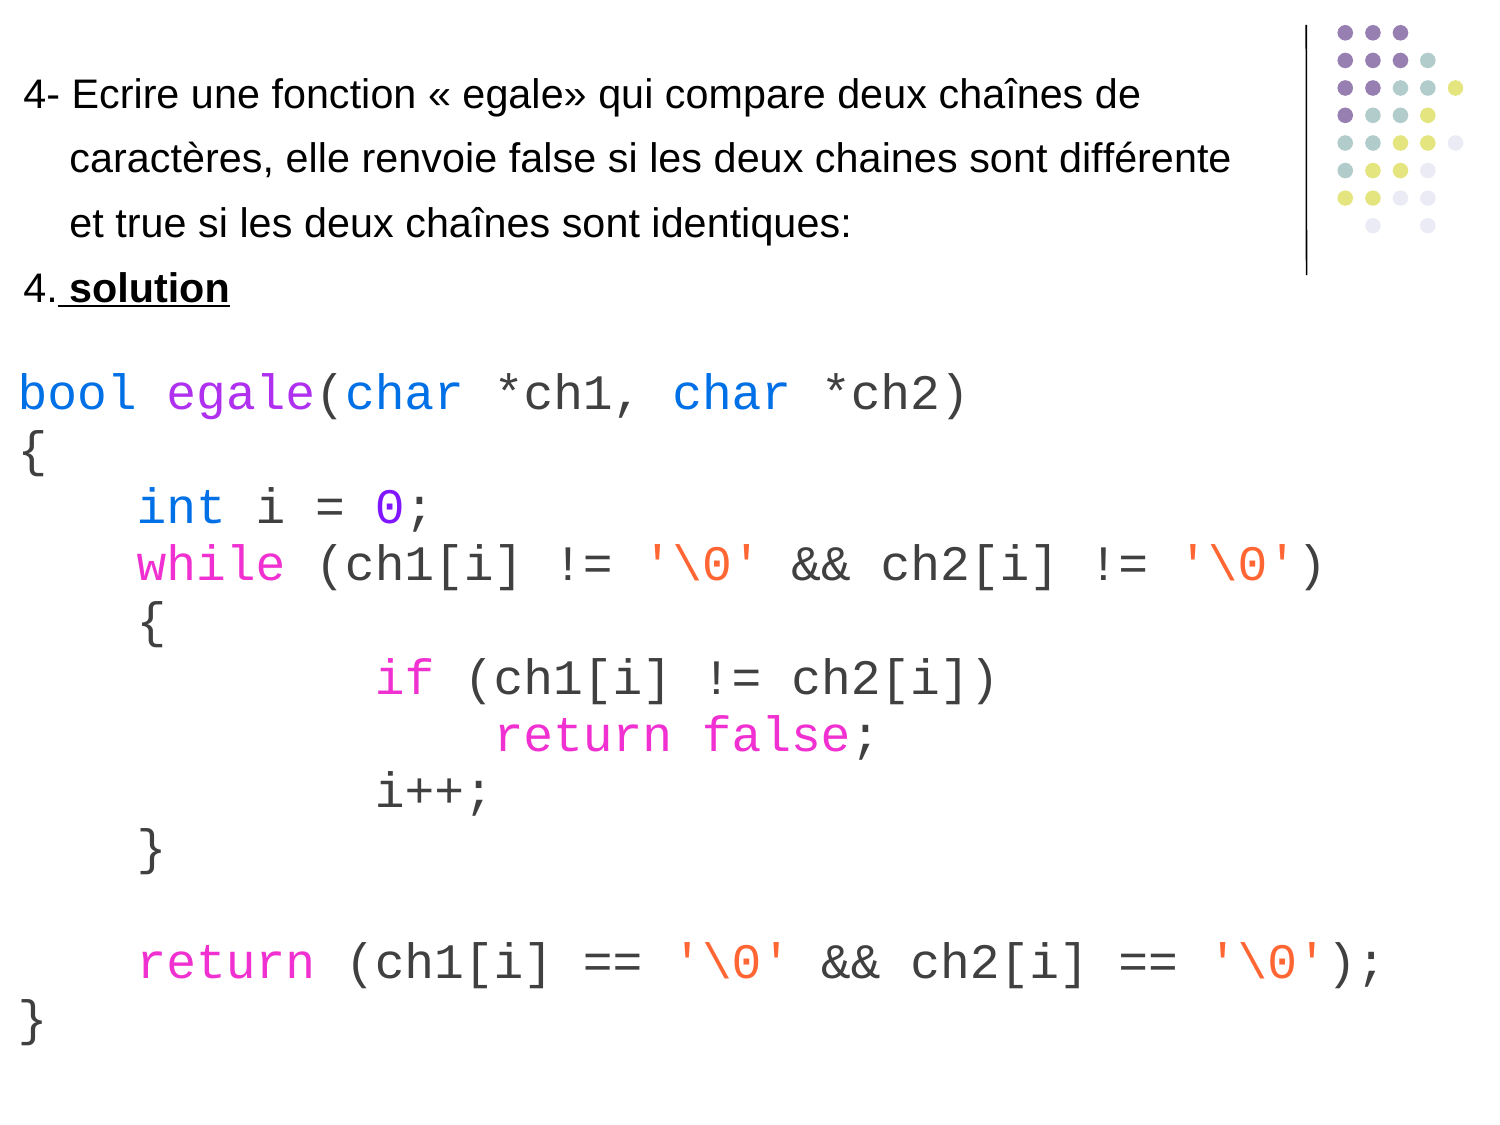

# 4- Ecrire une fonction « egale» qui compare deux chaînes de
 caractères, elle renvoie false si les deux chaines sont différente
 et true si les deux chaînes sont identiques:
4. solution
bool egale(char *ch1, char *ch2)
{
 int i = 0;
 while (ch1[i] != '\0' && ch2[i] != '\0')
 {
 if (ch1[i] != ch2[i])
 return false;
 i++;
 }
 return (ch1[i] == '\0' && ch2[i] == '\0');
}